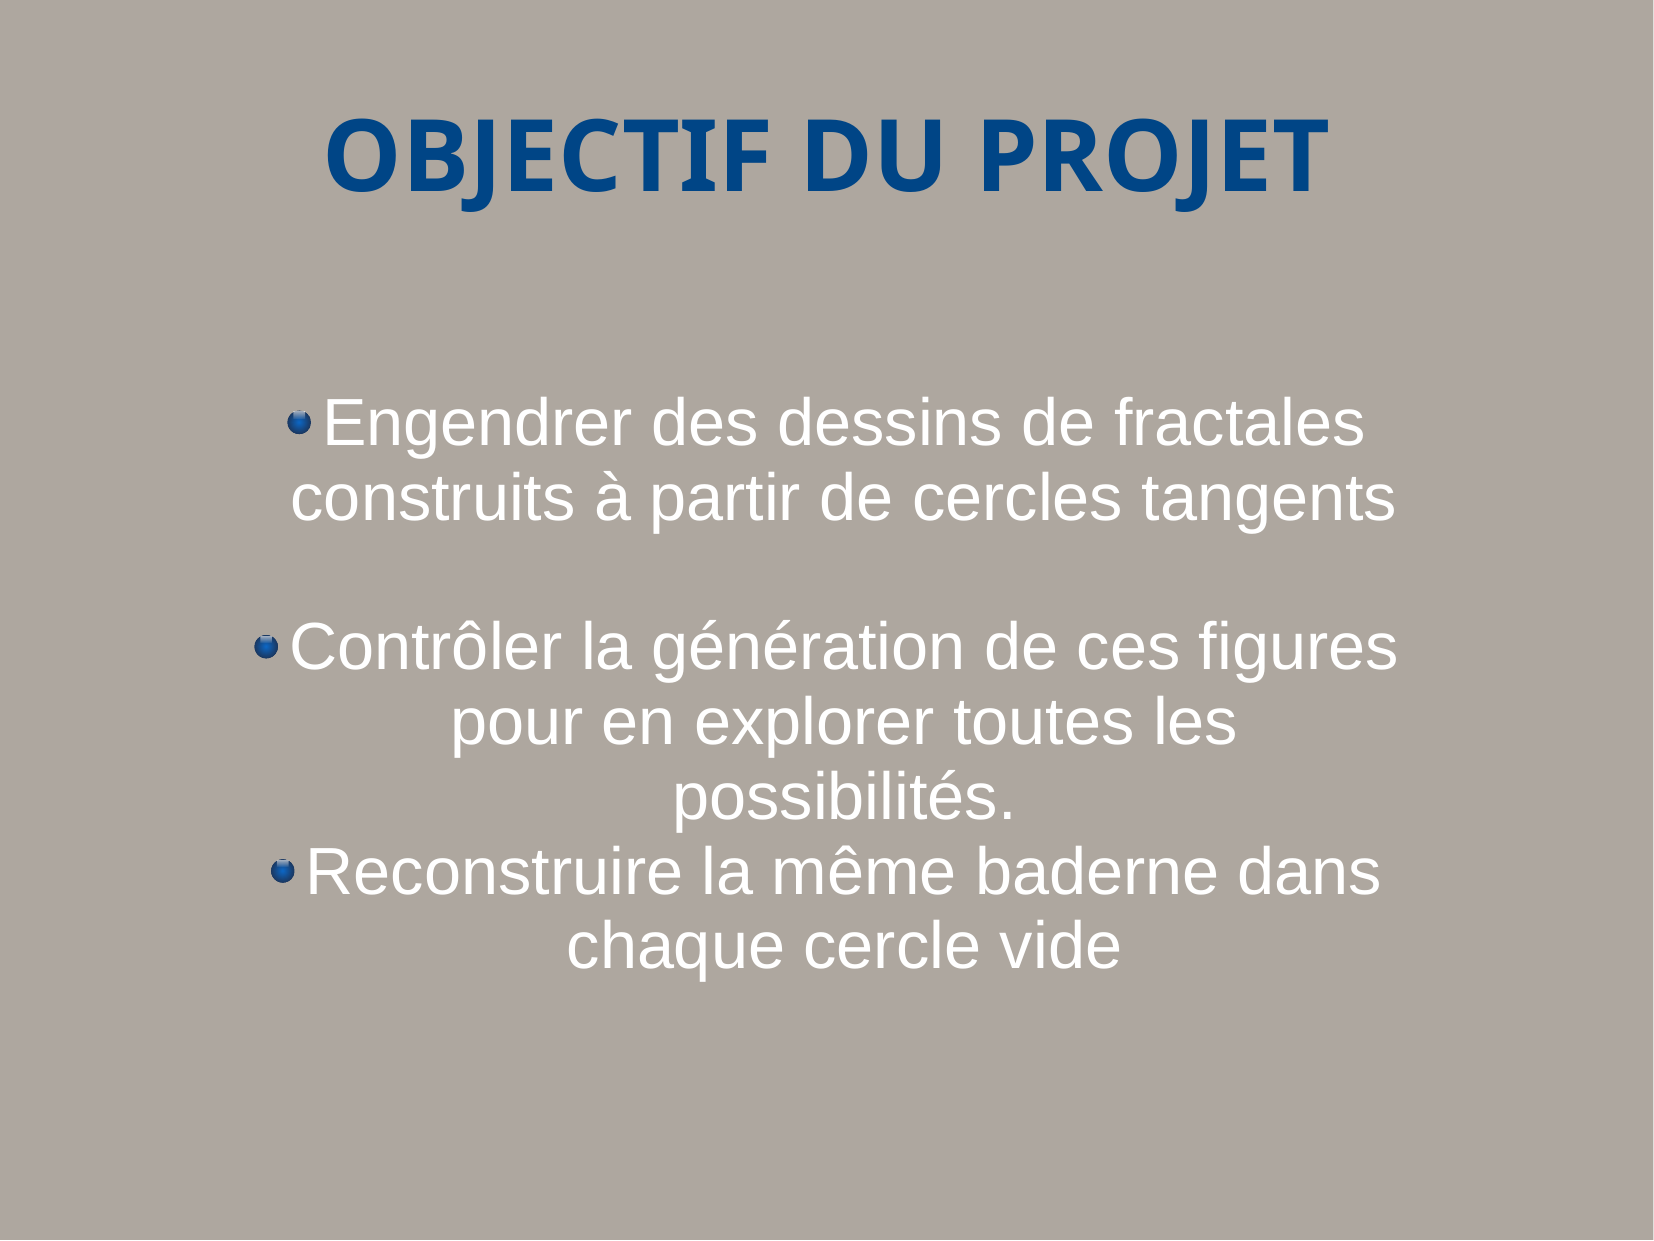

# OBJECTIF DU PROJET
Engendrer des dessins de fractales construits à partir de cercles tangents
Contrôler la génération de ces figures pour en explorer toutes les possibilités.
Reconstruire la même baderne dans chaque cercle vide